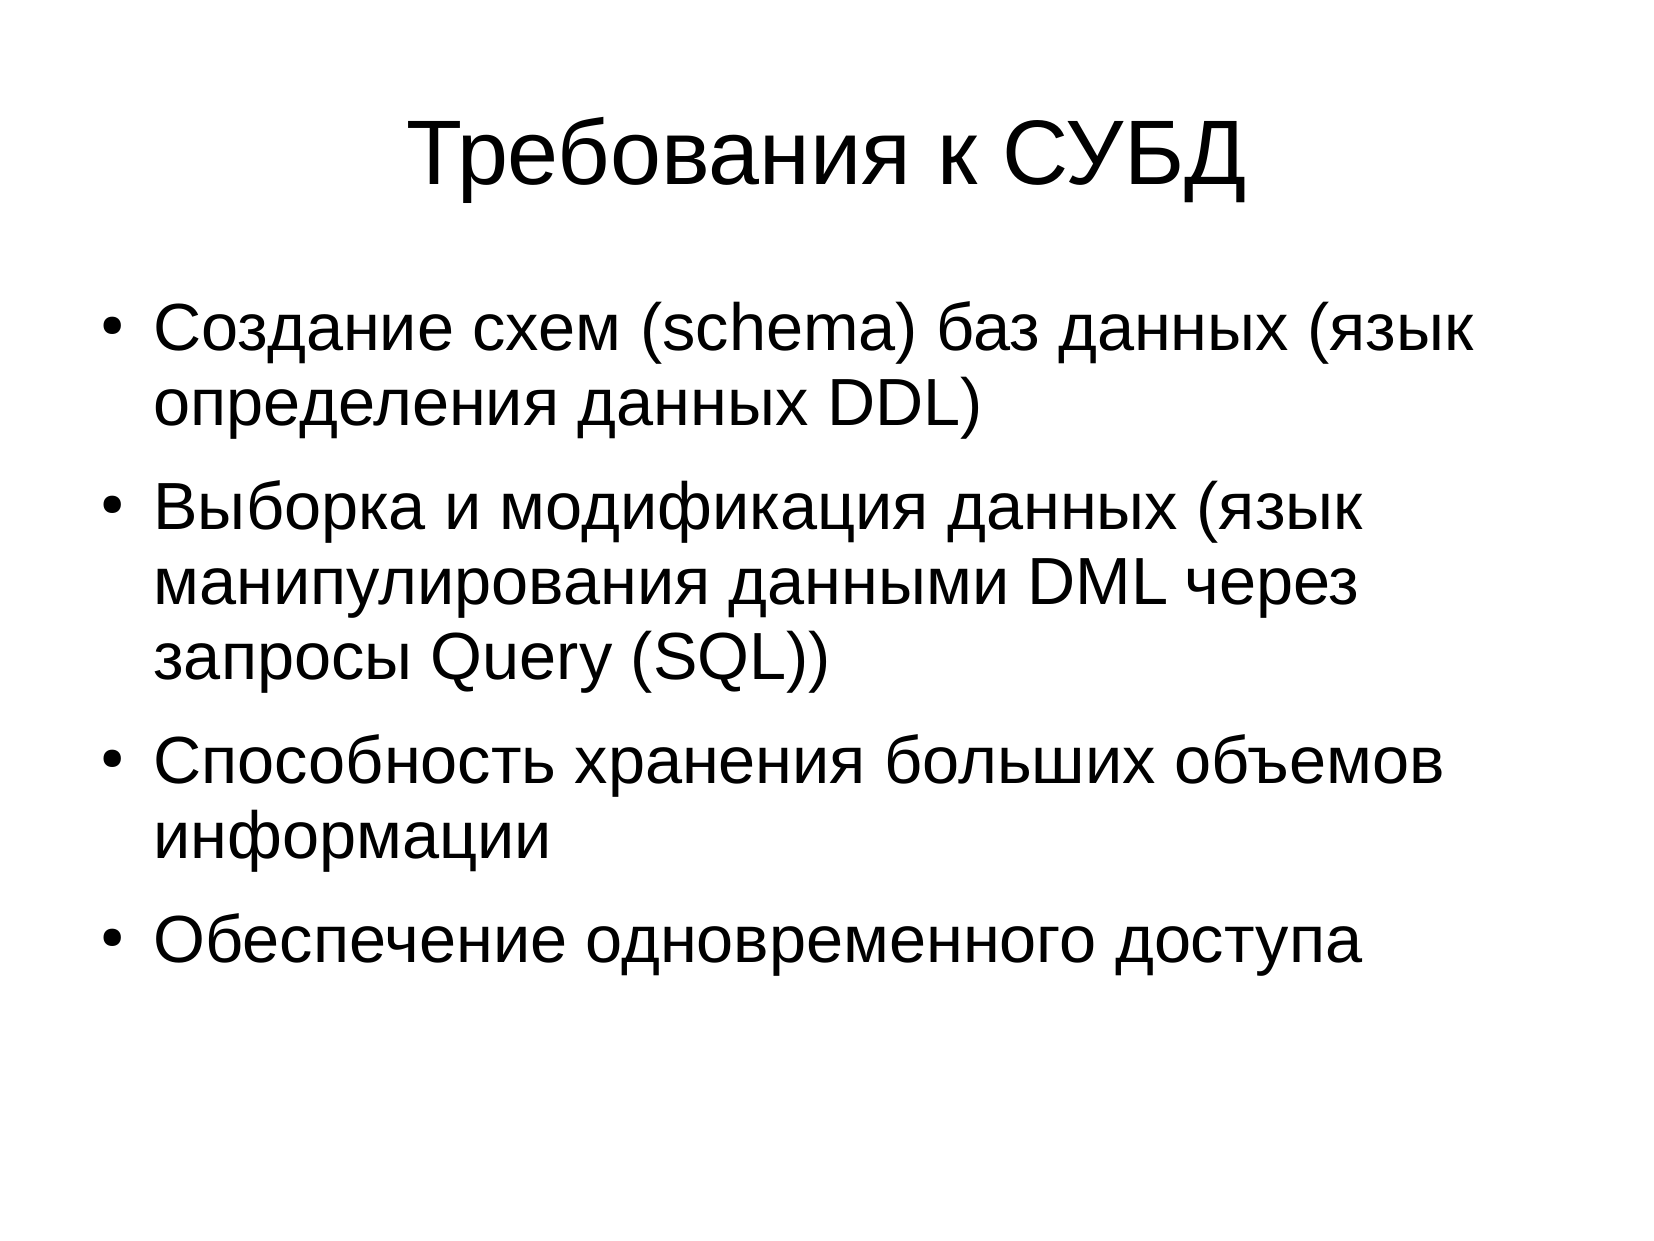

# Требования к СУБД
Создание схем (schema) баз данных (язык определения данных DDL)
Выборка и модификация данных (язык манипулирования данными DML через запросы Query (SQL))
Способность хранения больших объемов информации
Обеспечение одновременного доступа